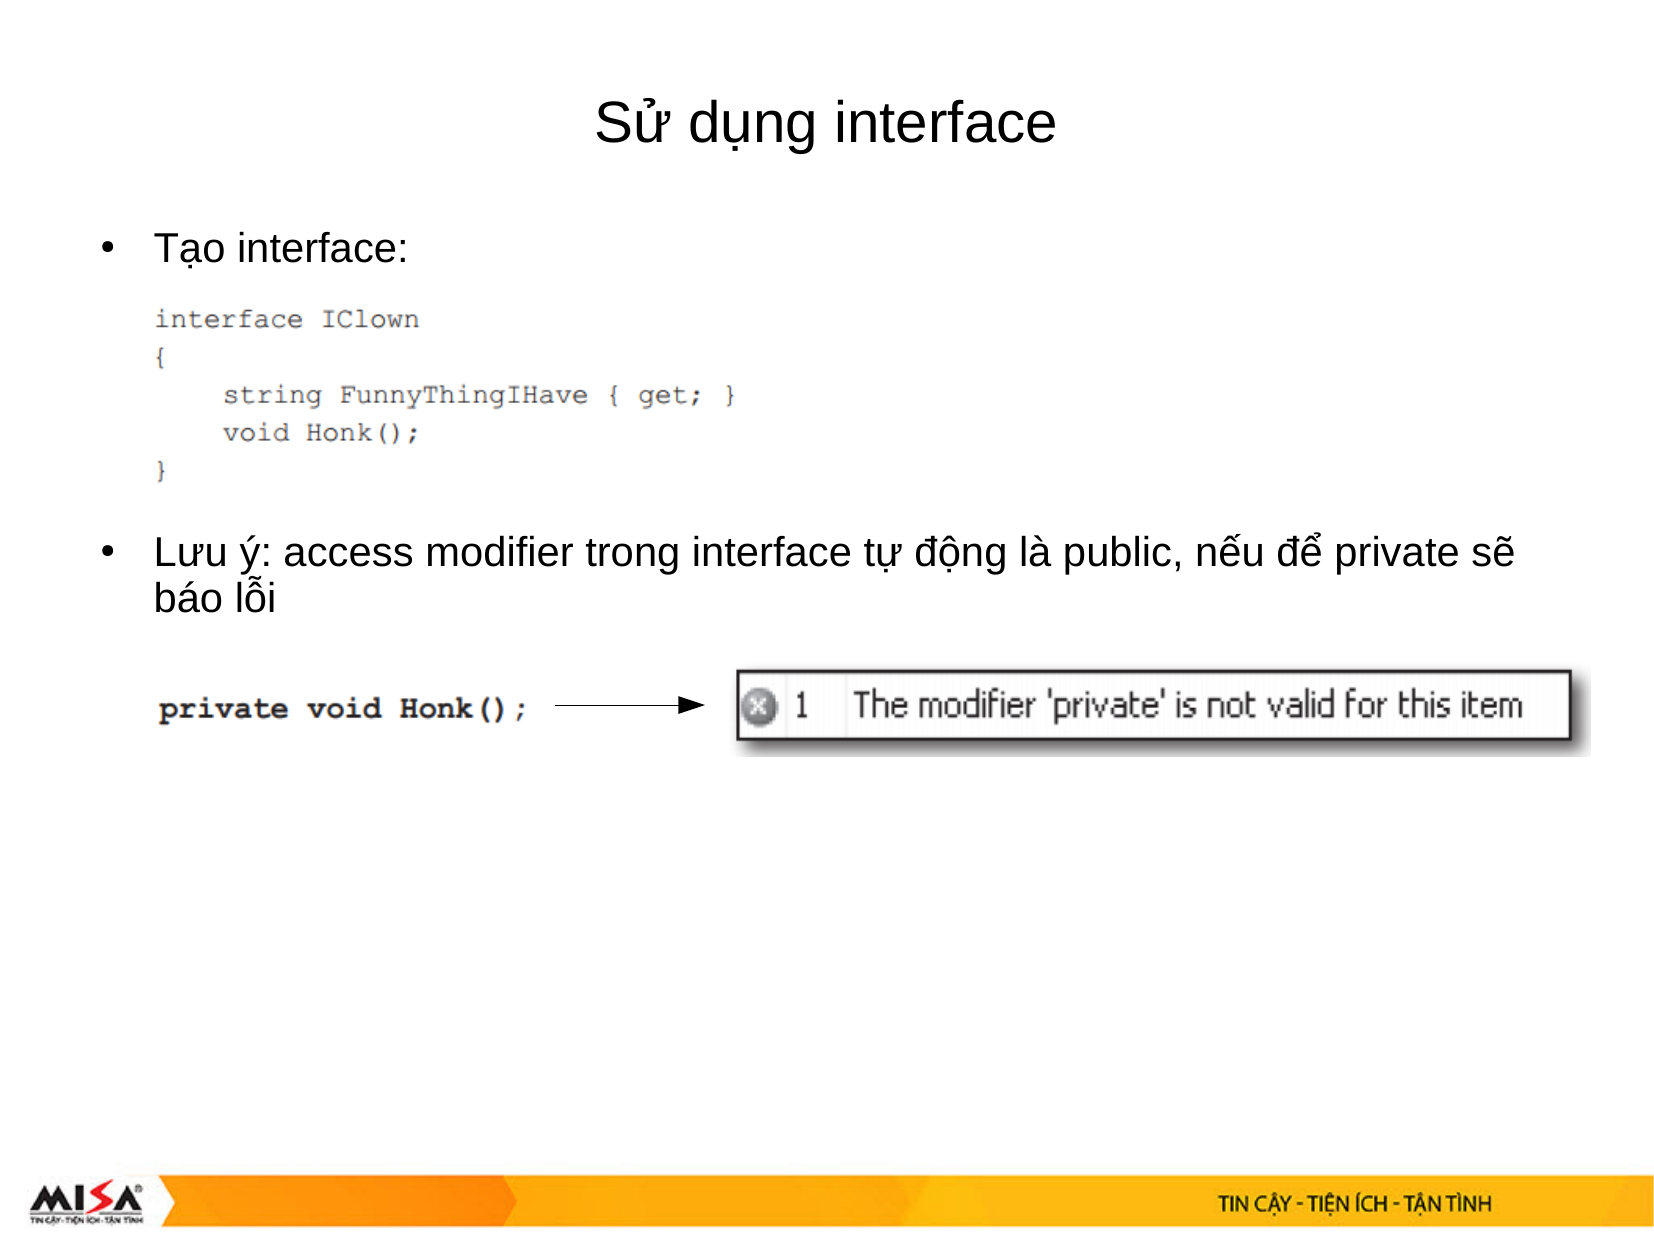

# Sử dụng interface
Tạo interface:
Lưu ý: access modifier trong interface tự động là public, nếu để private sẽ báo lỗi